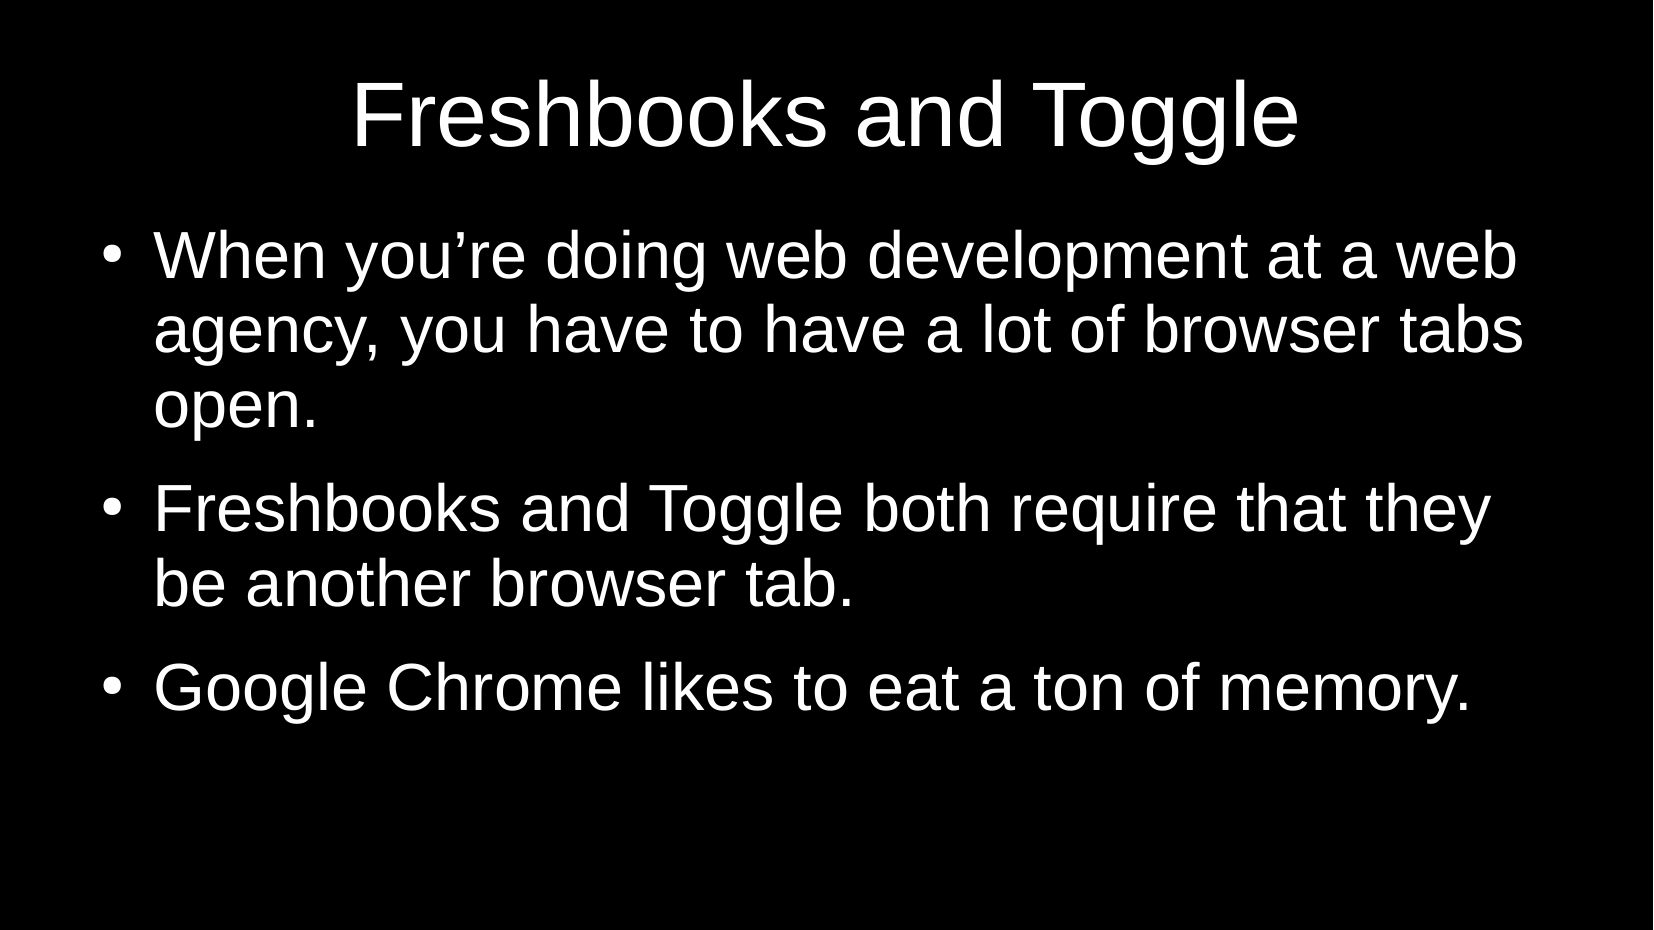

# Freshbooks and Toggle
When you’re doing web development at a web agency, you have to have a lot of browser tabs open.
Freshbooks and Toggle both require that they be another browser tab.
Google Chrome likes to eat a ton of memory.